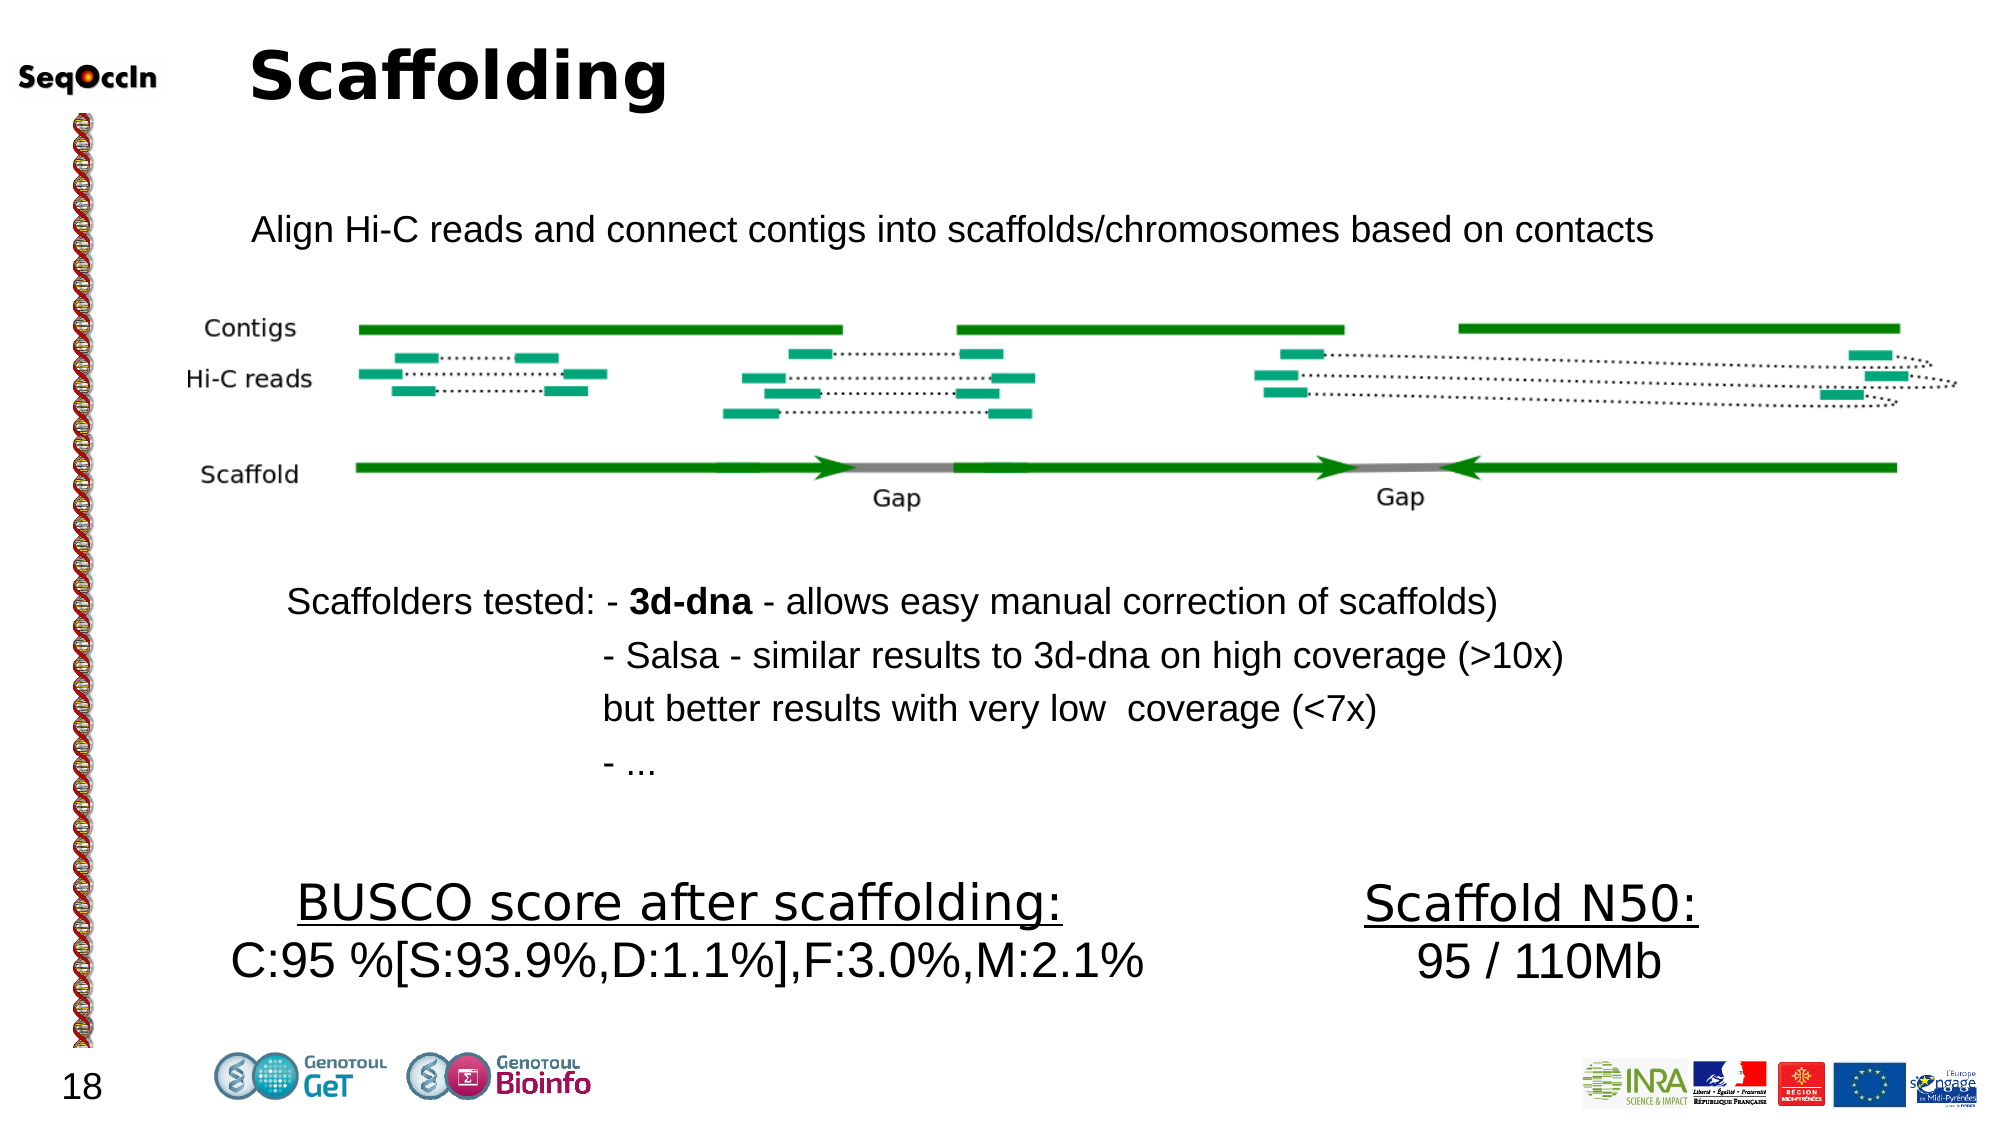

# Scaffolding
Align Hi-C reads and connect contigs into scaffolds/chromosomes based on contacts
Scaffolders tested: - 3d-dna - allows easy manual correction of scaffolds)
				 - Salsa - similar results to 3d-dna on high coverage (>10x)
				 but better results with very low coverage (<7x)
				 - ...
BUSCO score after scaffolding:
C:95 %[S:93.9%,D:1.1%],F:3.0%,M:2.1%
Scaffold N50:
95 / 110Mb